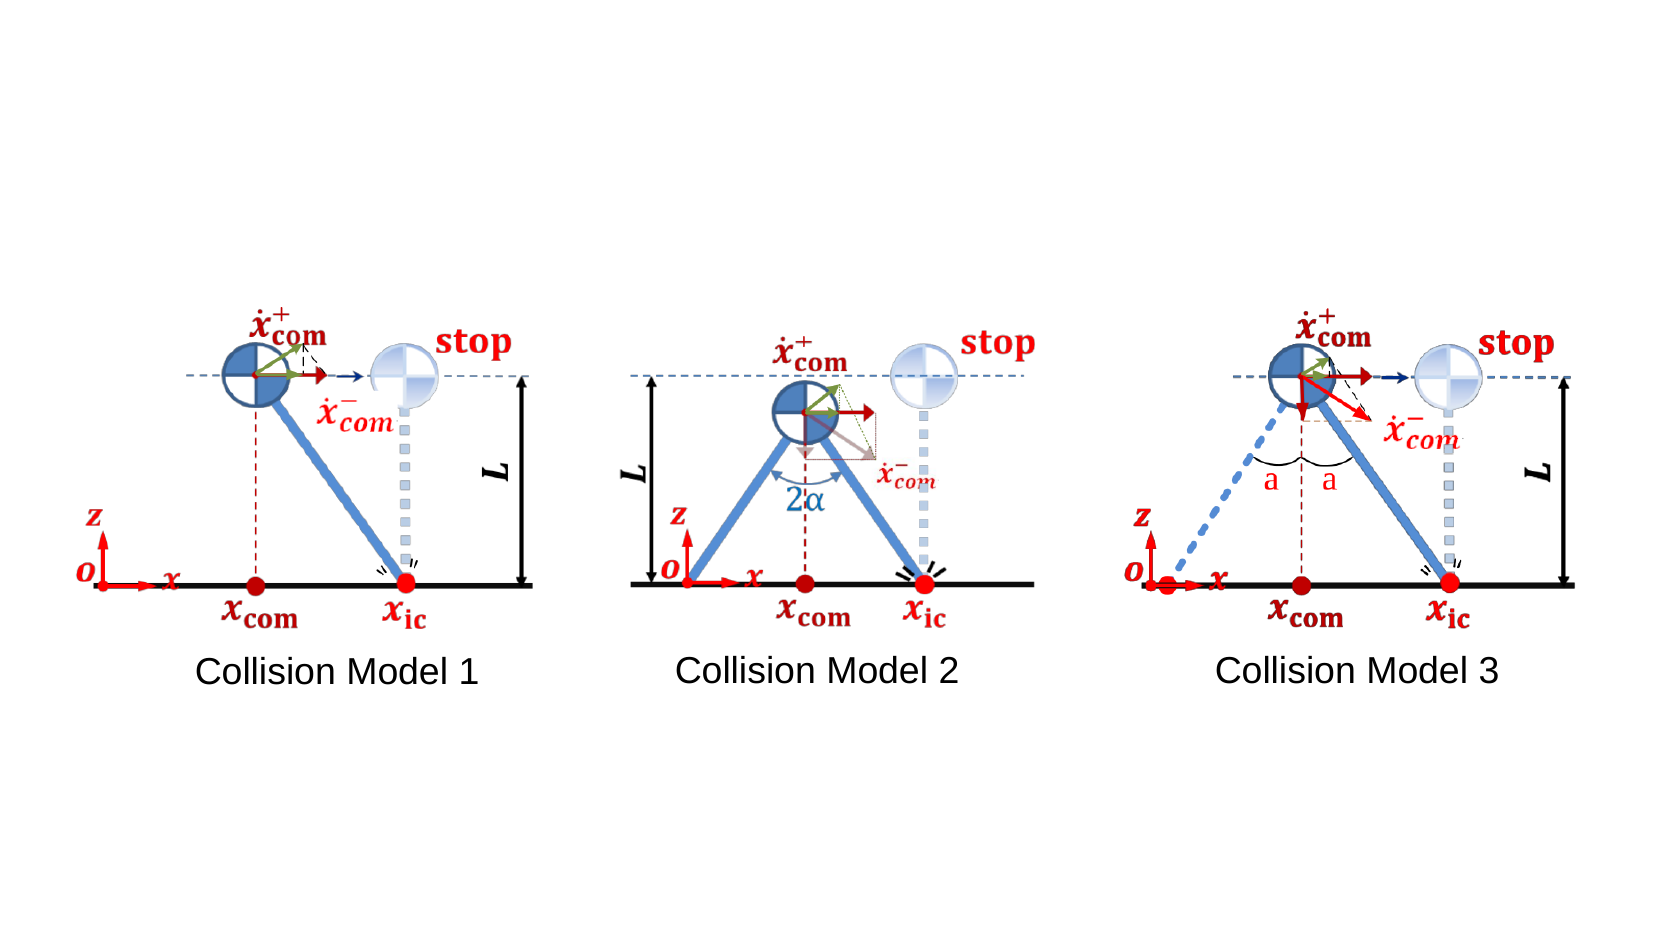

Collision Model 2
Collision Model 3
Collision Model 1